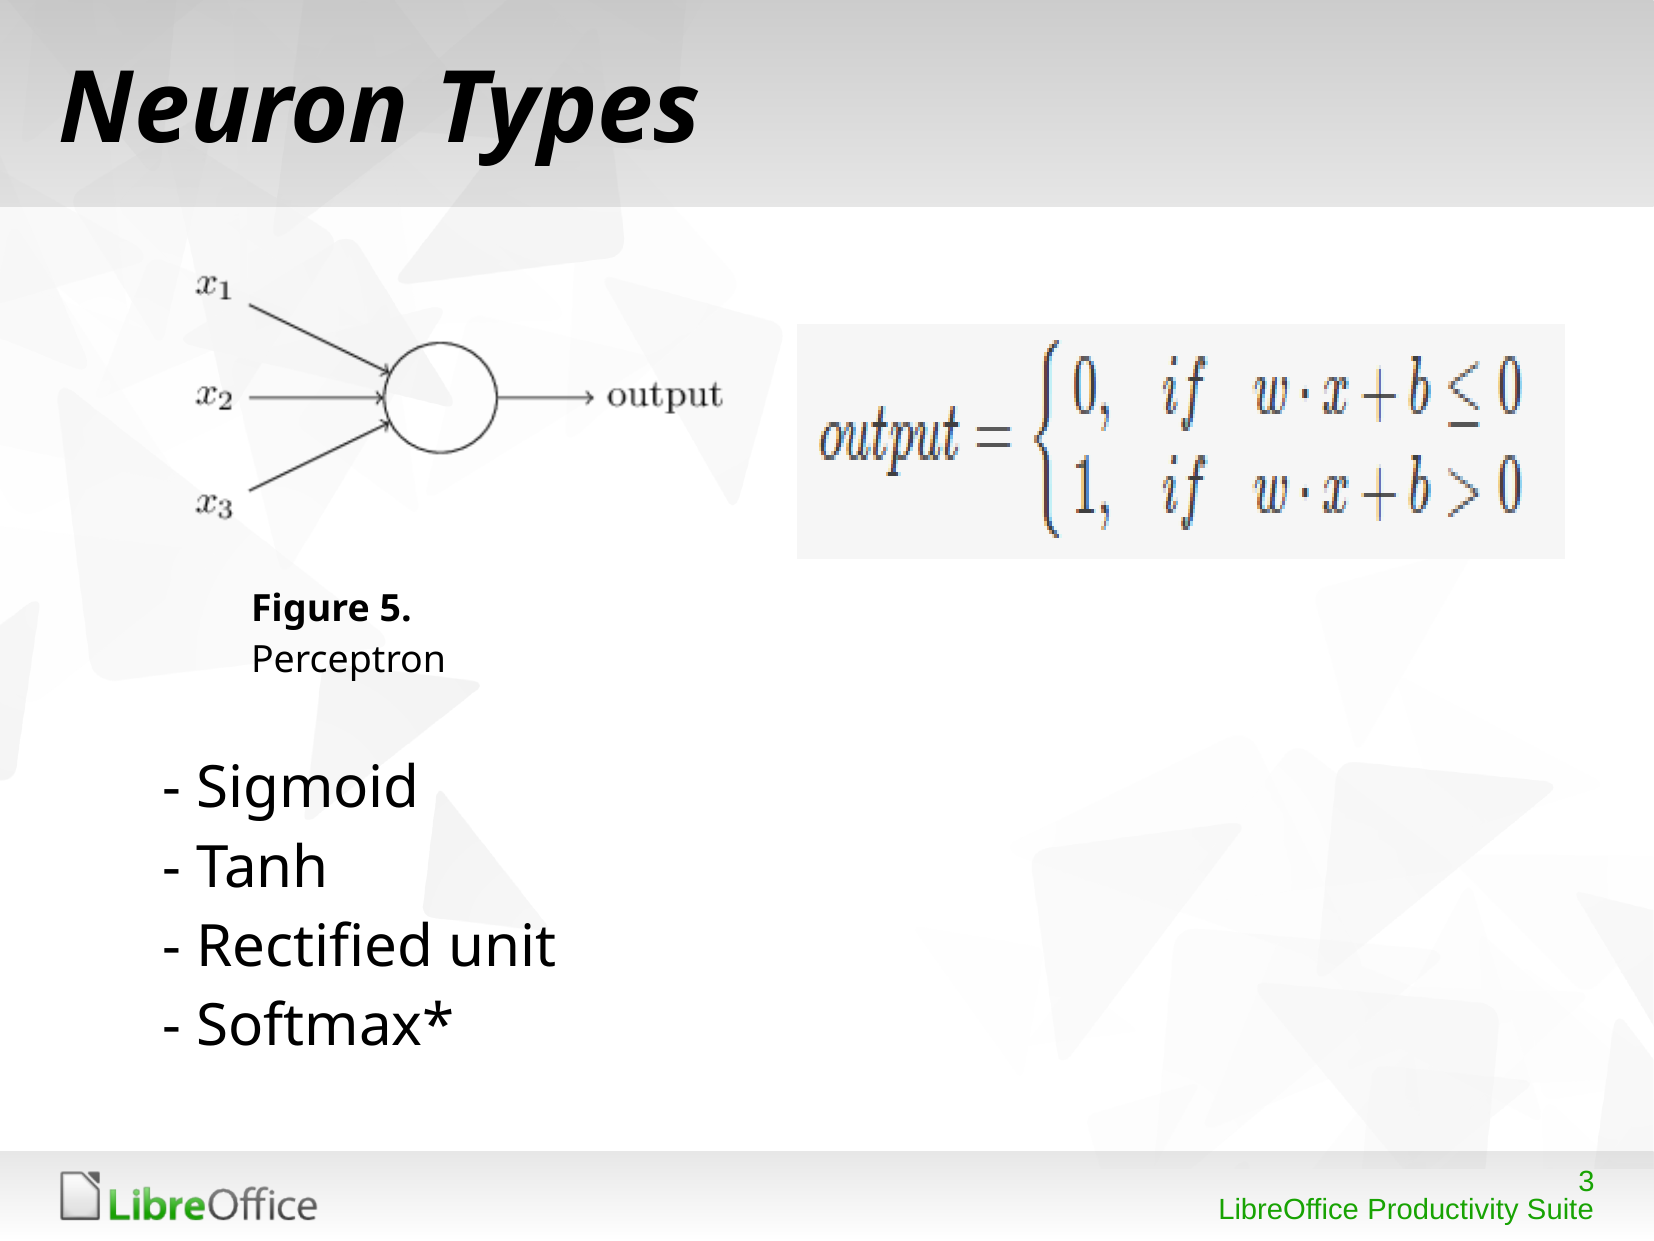

# Neuron Types
Figure 5. Perceptron
- Sigmoid
- Tanh
- Rectified unit
- Softmax*
3
LibreOffice Productivity Suite